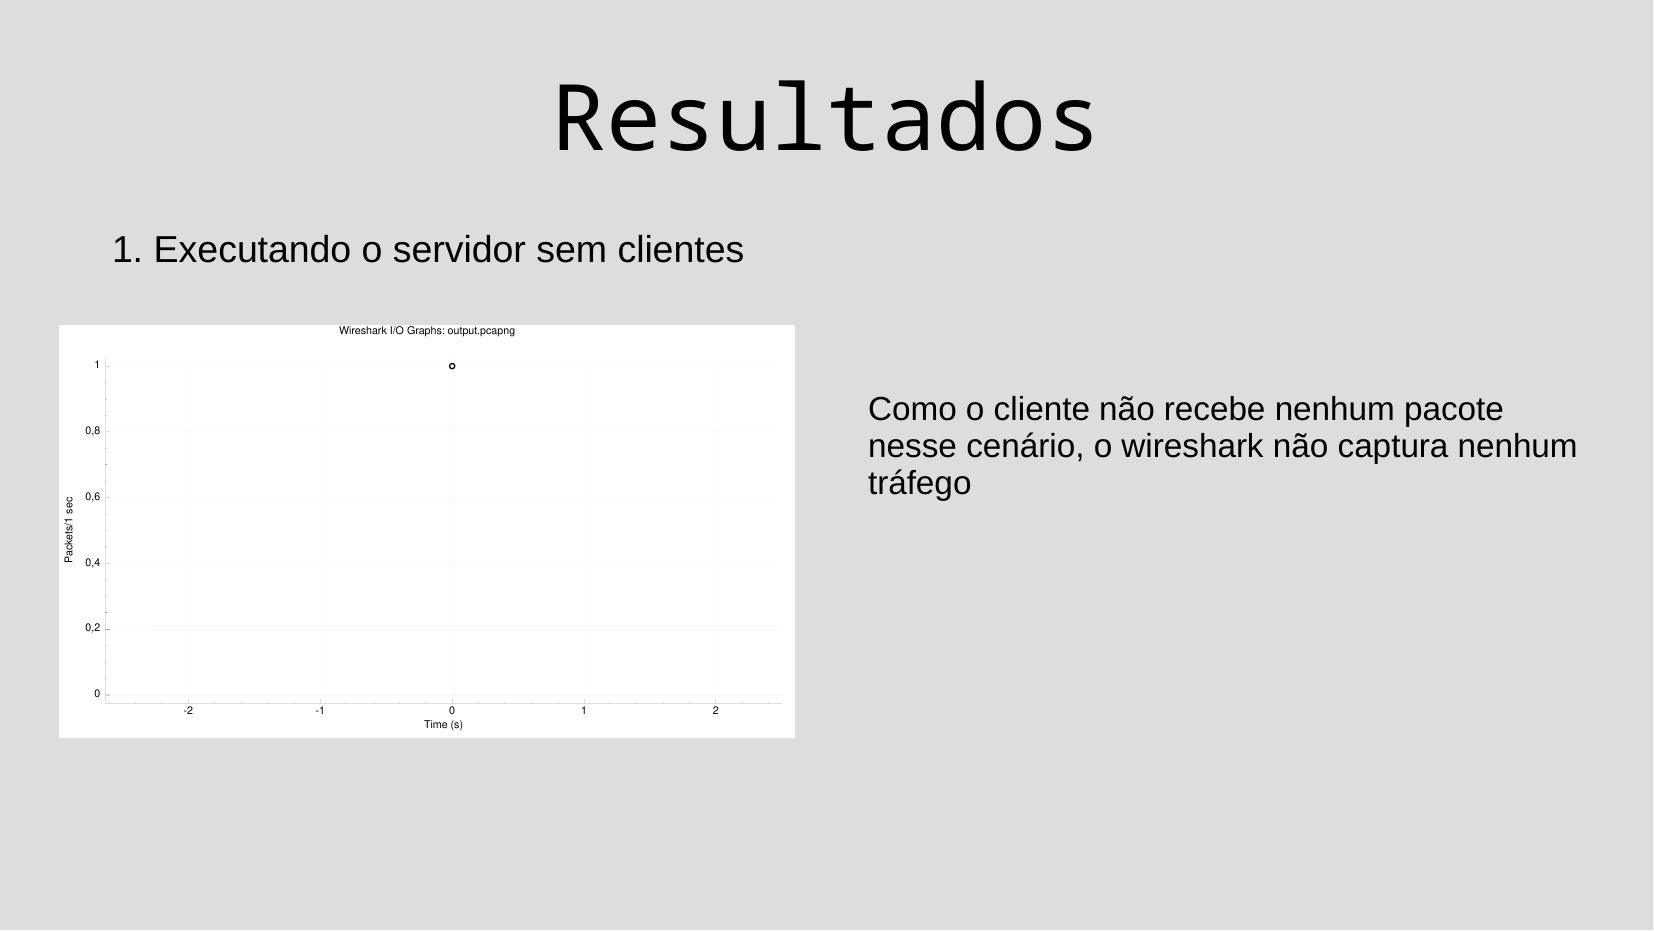

# Resultados
1. Executando o servidor sem clientes
Como o cliente não recebe nenhum pacote nesse cenário, o wireshark não captura nenhum tráfego